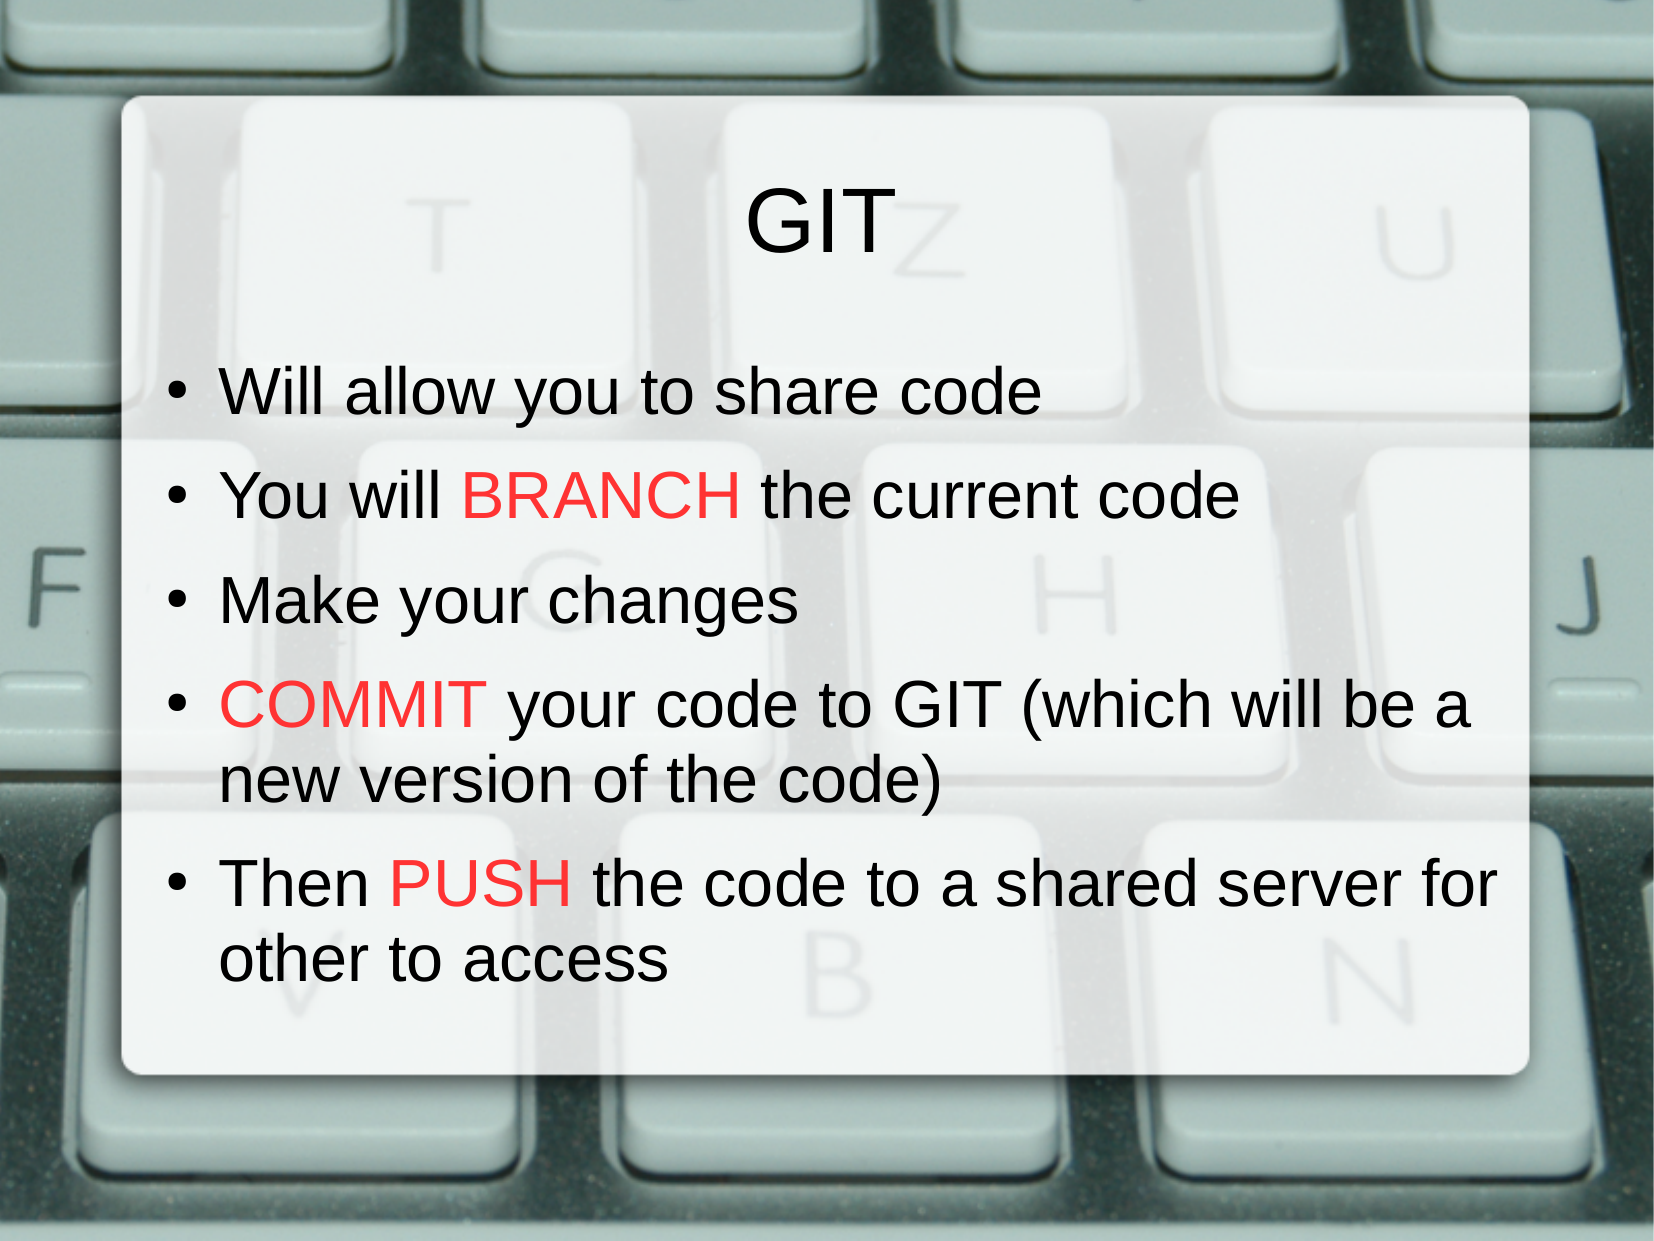

# GIT
Will allow you to share code
You will BRANCH the current code
Make your changes
COMMIT your code to GIT (which will be a new version of the code)
Then PUSH the code to a shared server for other to access